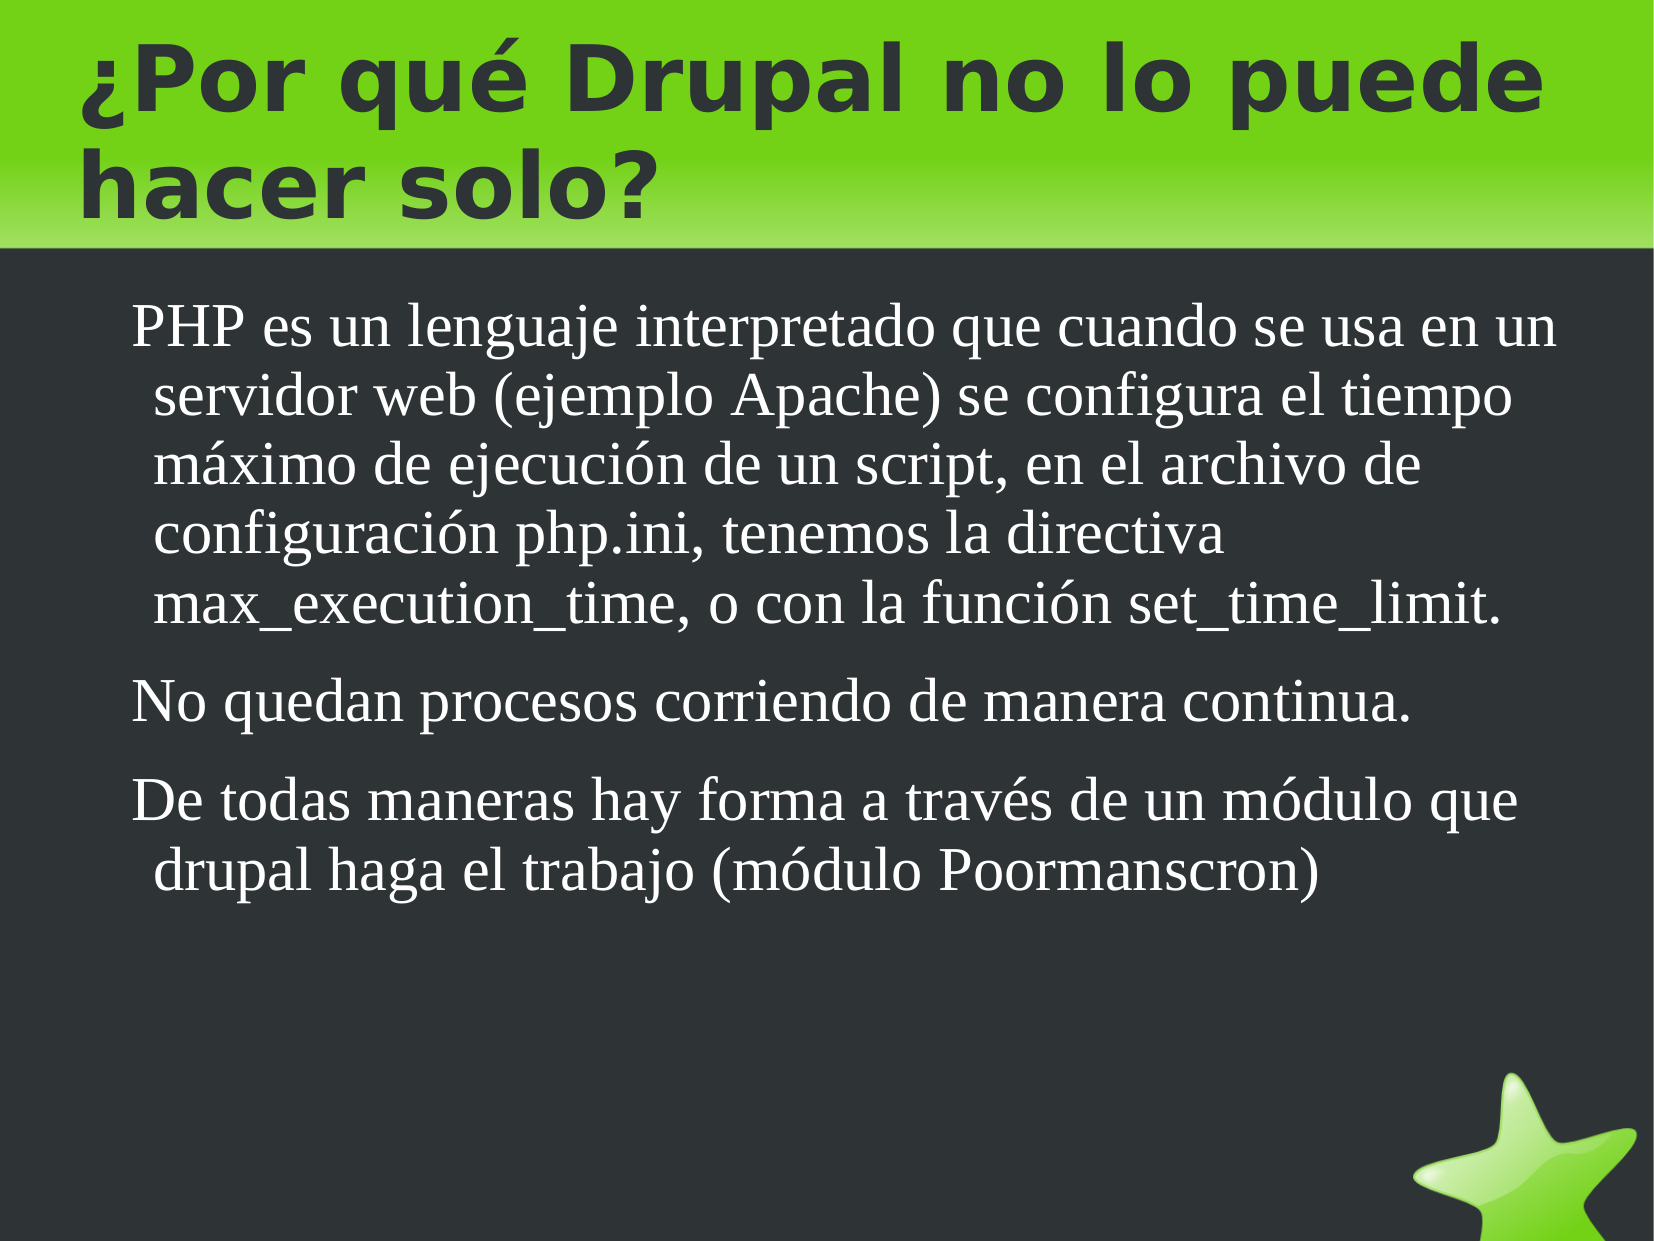

# ¿Por qué Drupal no lo puede hacer solo?
 PHP es un lenguaje interpretado que cuando se usa en un servidor web (ejemplo Apache) se configura el tiempo máximo de ejecución de un script, en el archivo de configuración php.ini, tenemos la directiva max_execution_time, o con la función set_time_limit.
 No quedan procesos corriendo de manera continua.
 De todas maneras hay forma a través de un módulo que drupal haga el trabajo (módulo Poormanscron)